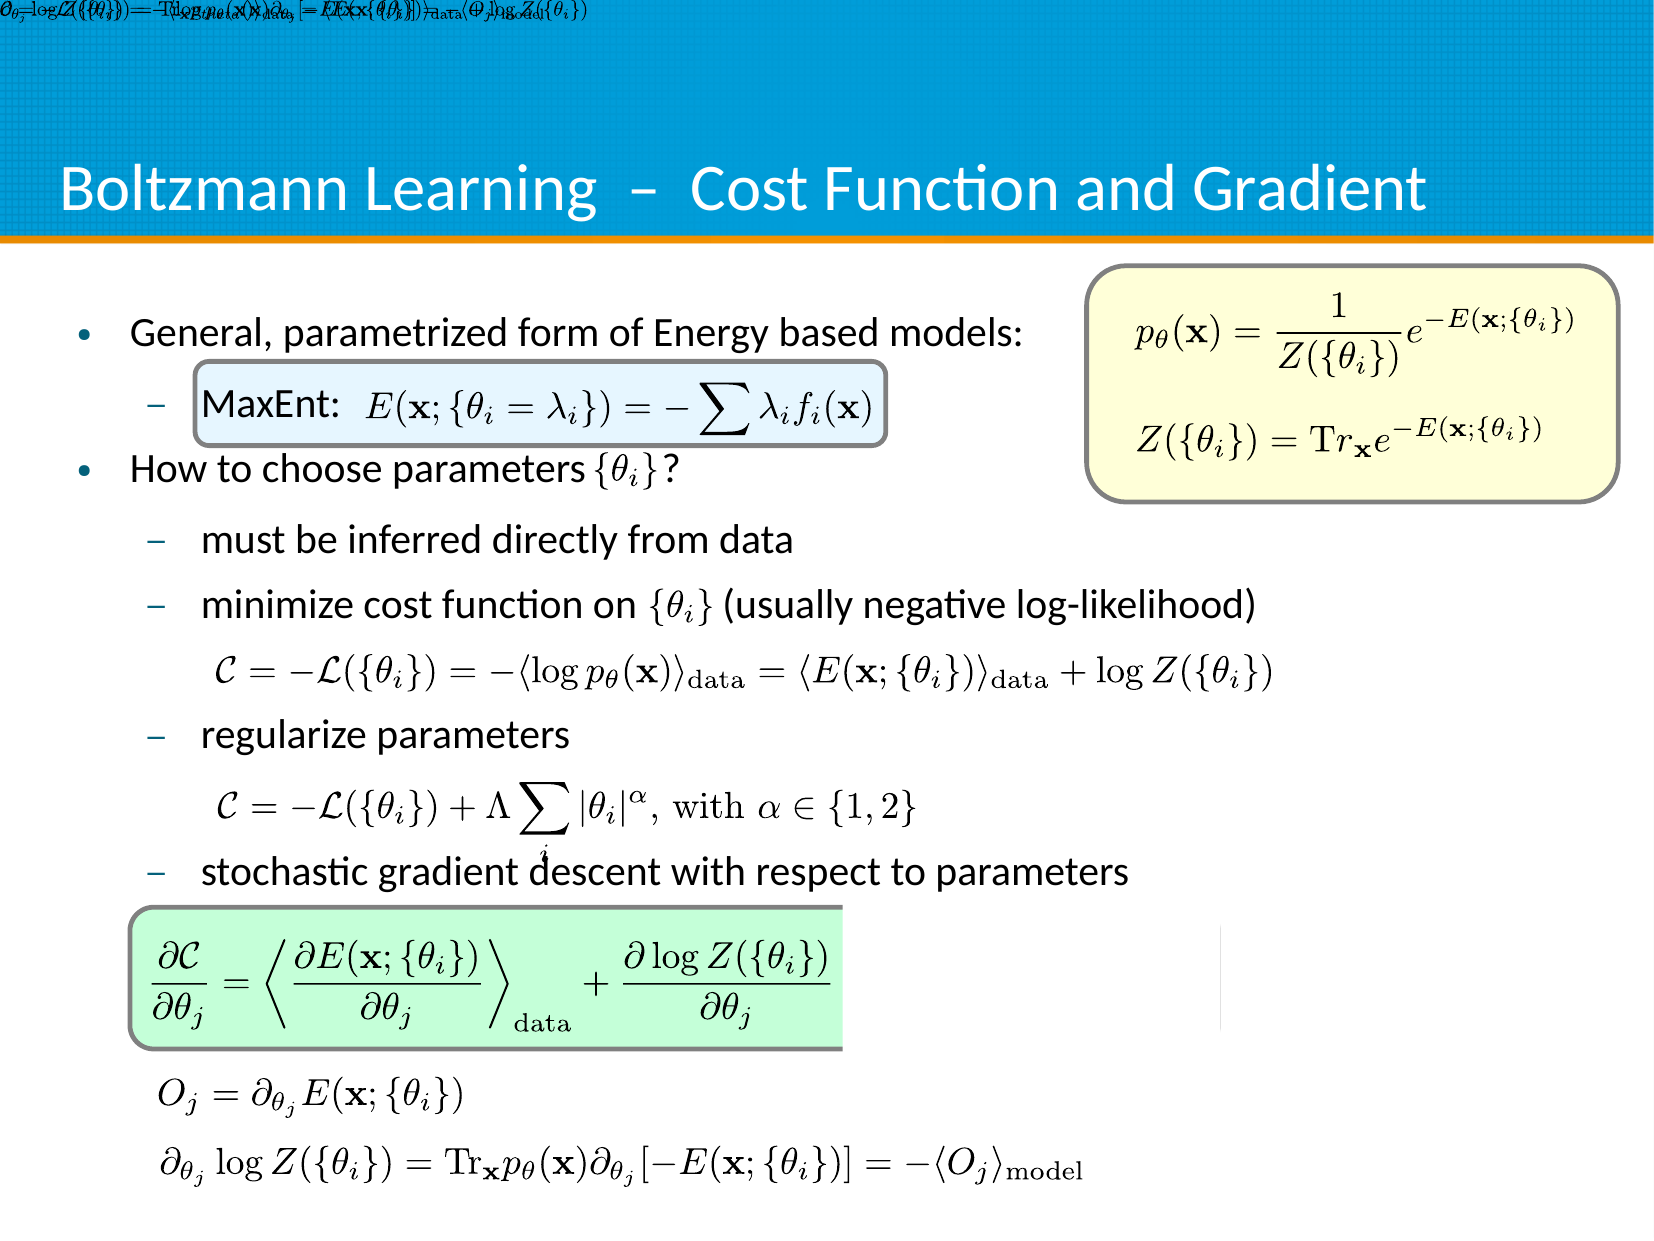

# Boltzmann Learning – Cost Function and Gradient
General, parametrized form of Energy based models:
MaxEnt:
How to choose parameters ?
must be inferred directly from data
minimize cost function on (usually negative log-likelihood)
regularize parameters
stochastic gradient descent with respect to parameters
MaxEnt: